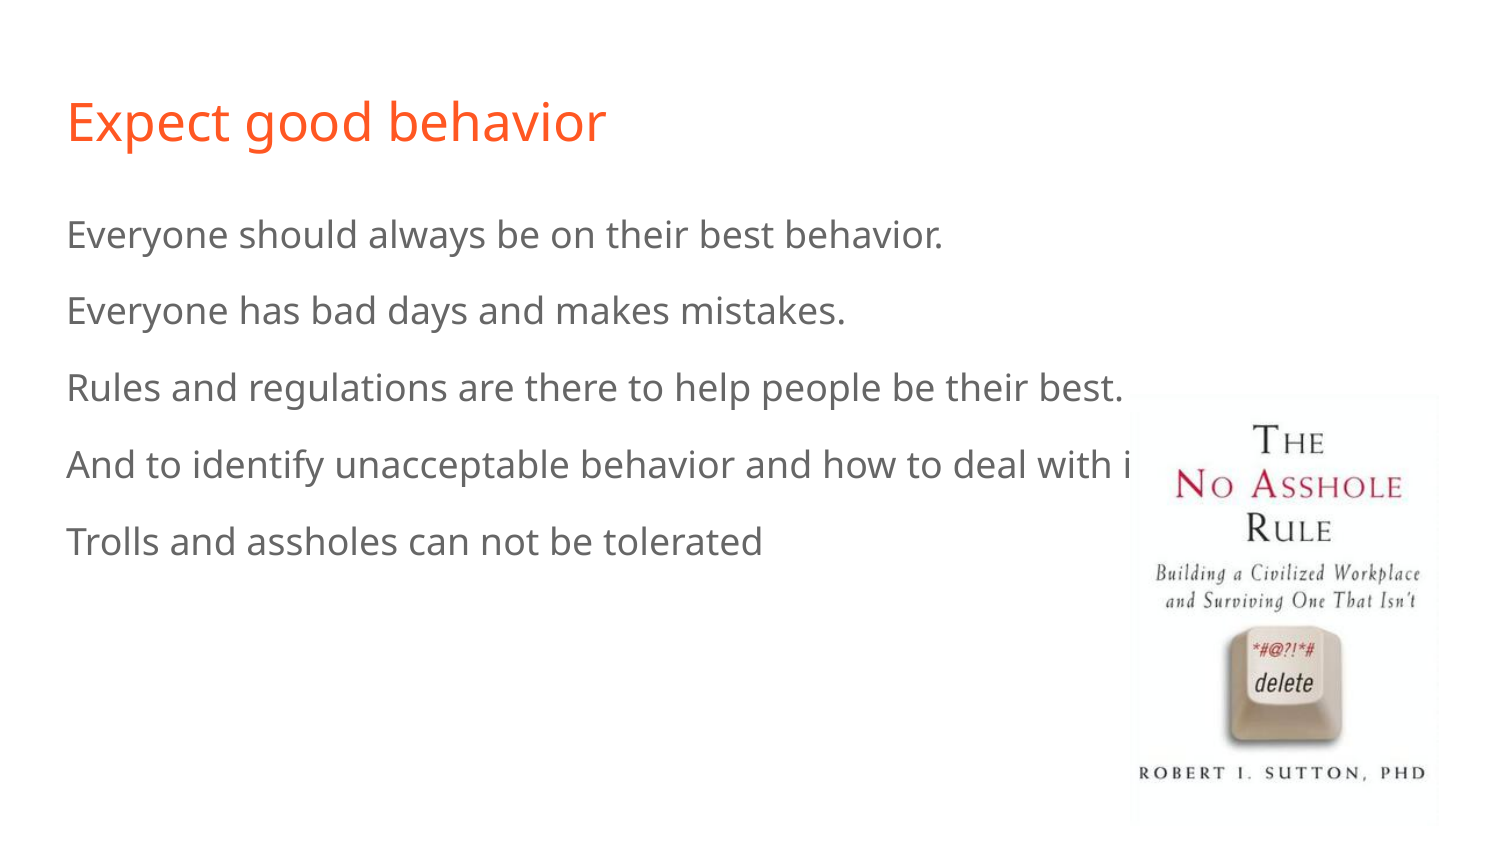

# Expect good behavior
Everyone should always be on their best behavior.
Everyone has bad days and makes mistakes.
Rules and regulations are there to help people be their best.
And to identify unacceptable behavior and how to deal with it.
Trolls and assholes can not be tolerated